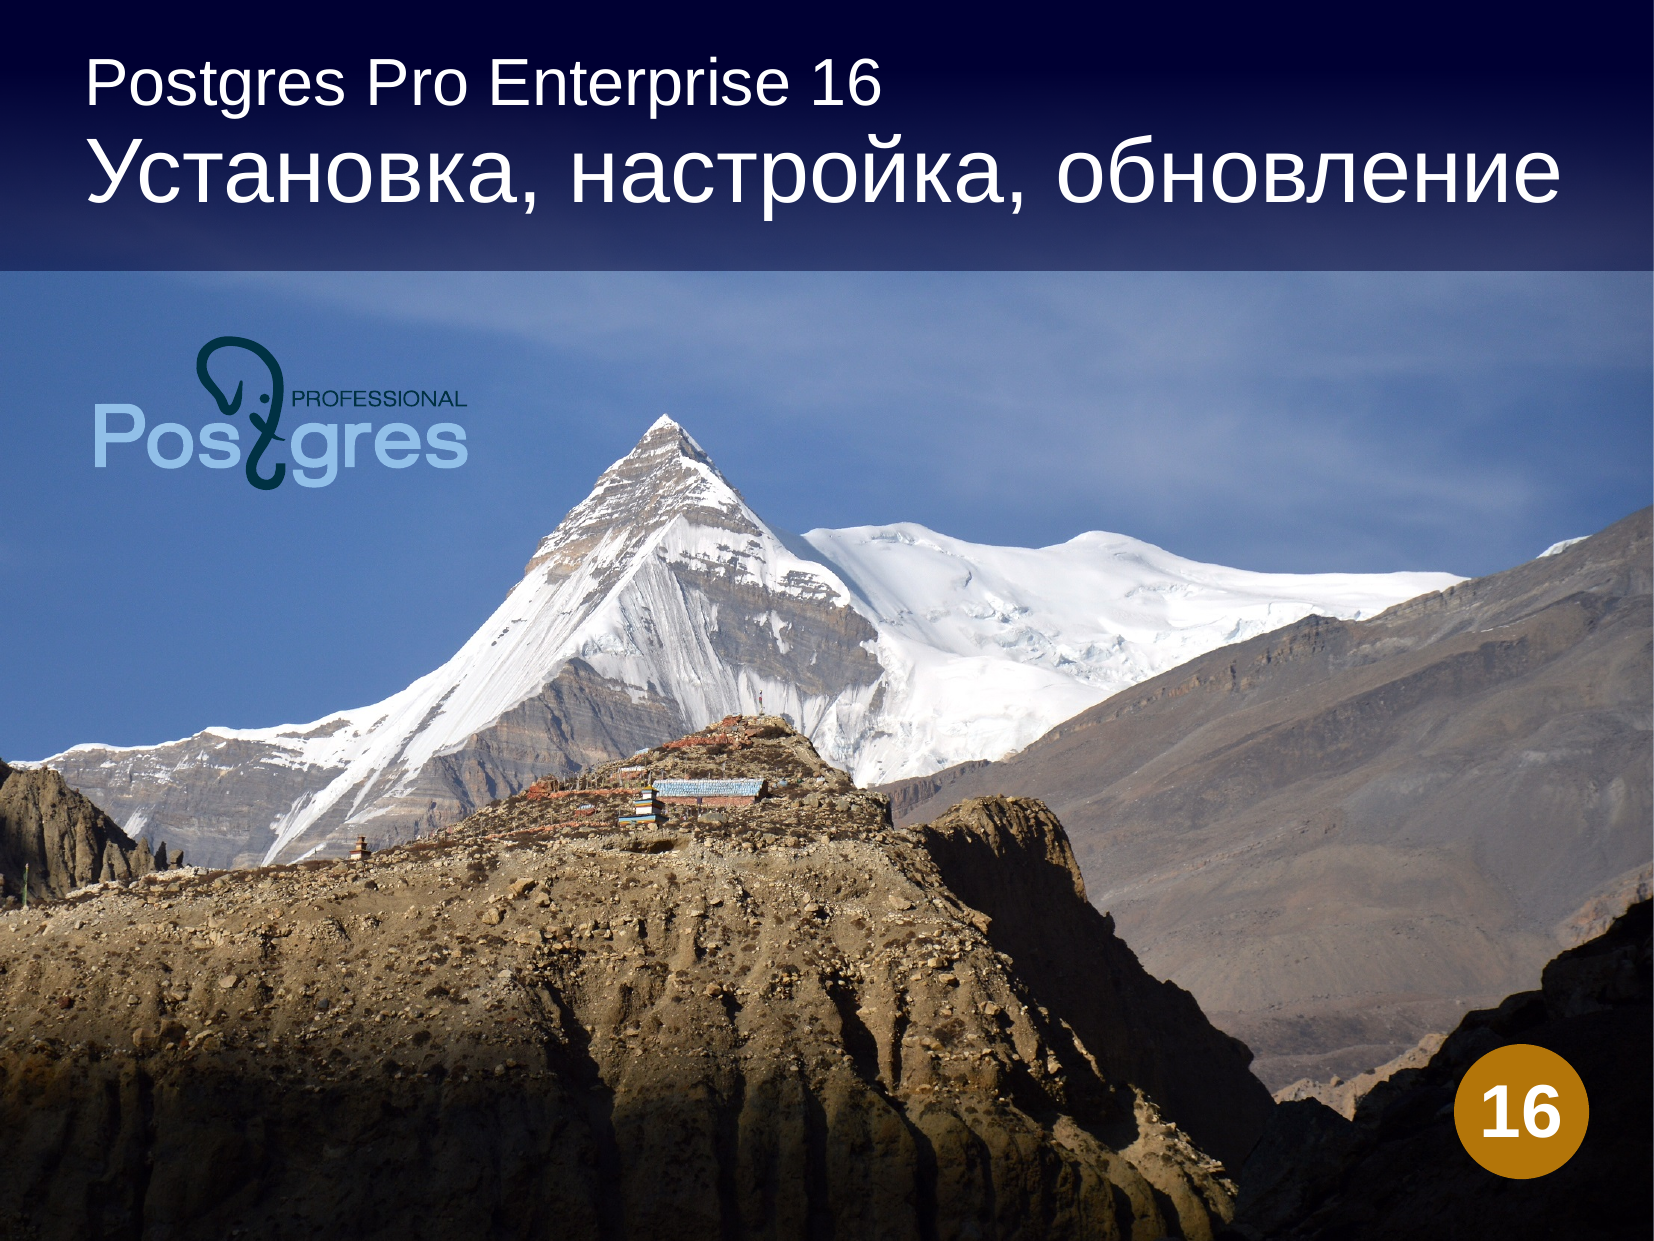

# Postgres Pro Enterprise 16 Установка, настройка, обновление
16